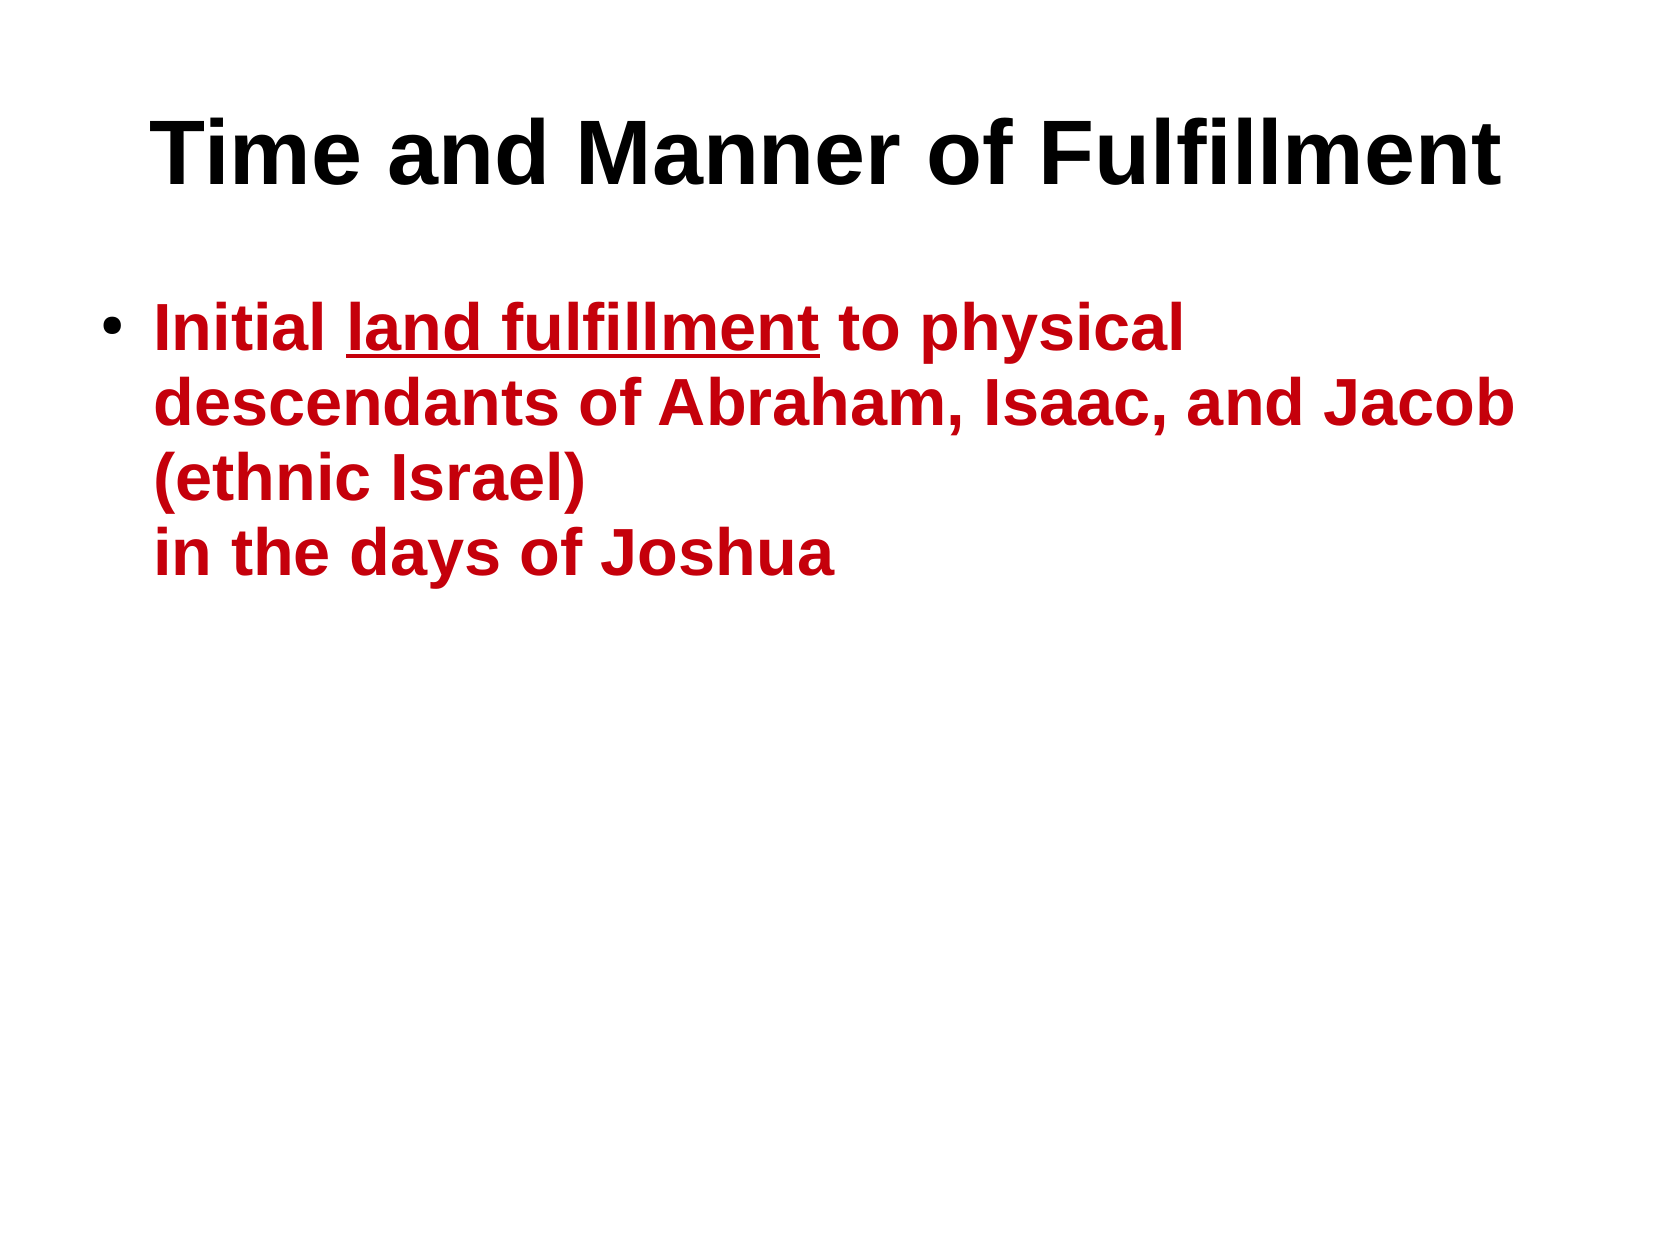

# Time and Manner of Fulfillment
Initial land fulfillment to physical descendants of Abraham, Isaac, and Jacob (ethnic Israel)
in the days of Joshua